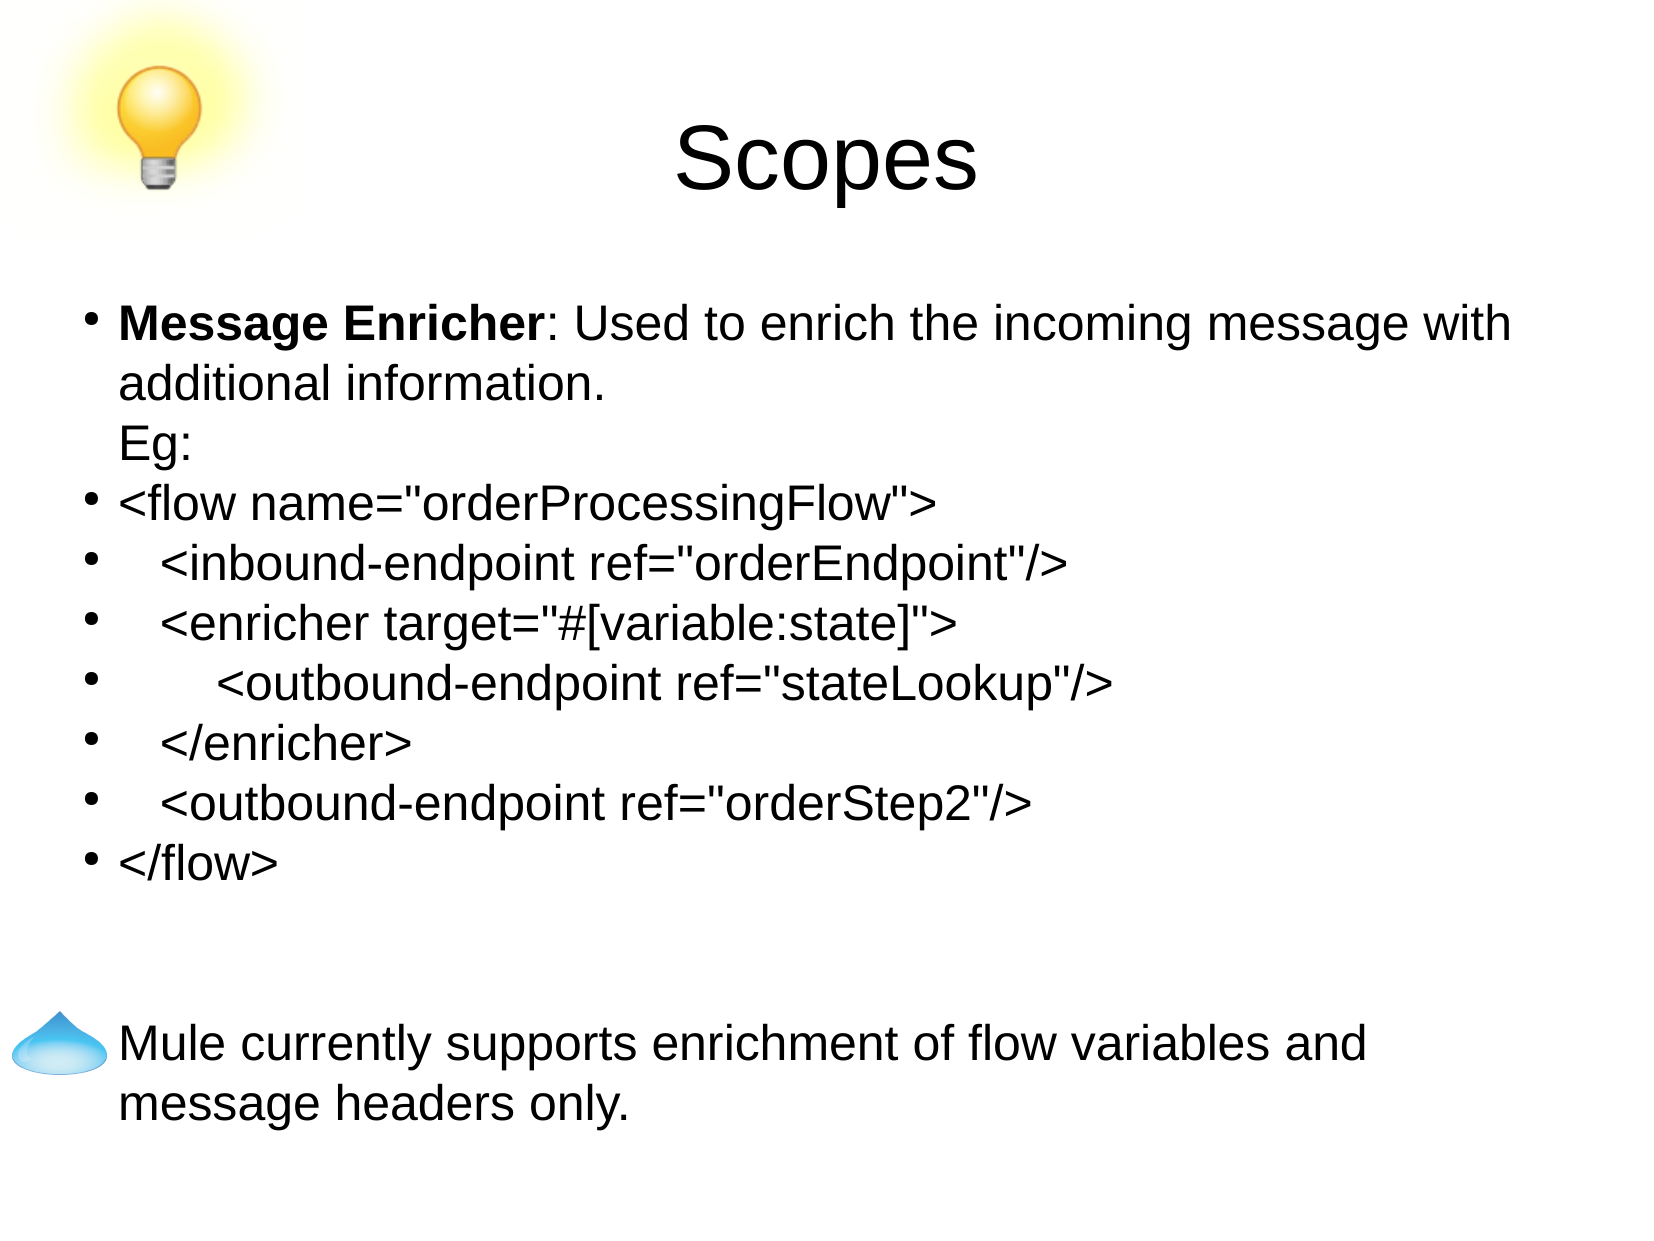

Scopes
Message Enricher: Used to enrich the incoming message with additional information.
Eg:
<flow name="orderProcessingFlow">
 <inbound-endpoint ref="orderEndpoint"/>
 <enricher target="#[variable:state]">
 <outbound-endpoint ref="stateLookup"/>
 </enricher>
 <outbound-endpoint ref="orderStep2"/>
</flow>
Mule currently supports enrichment of flow variables and message headers only.